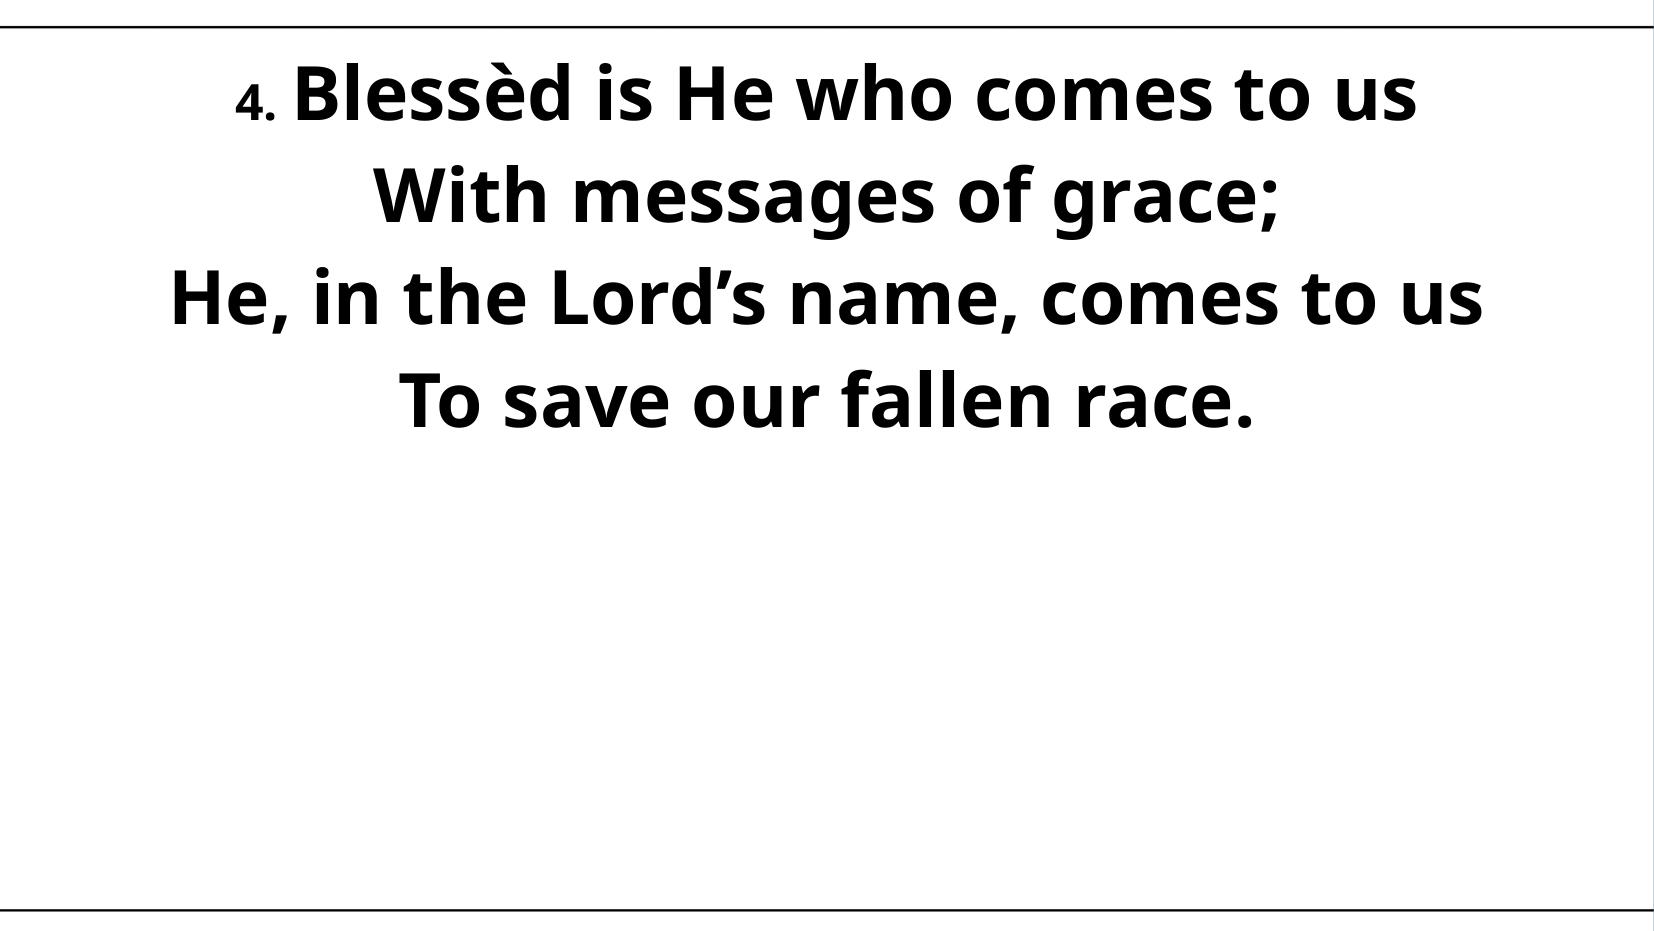

4. Blessèd is He who comes to us
With messages of grace;
He, in the Lord’s name, comes to us
To save our fallen race.